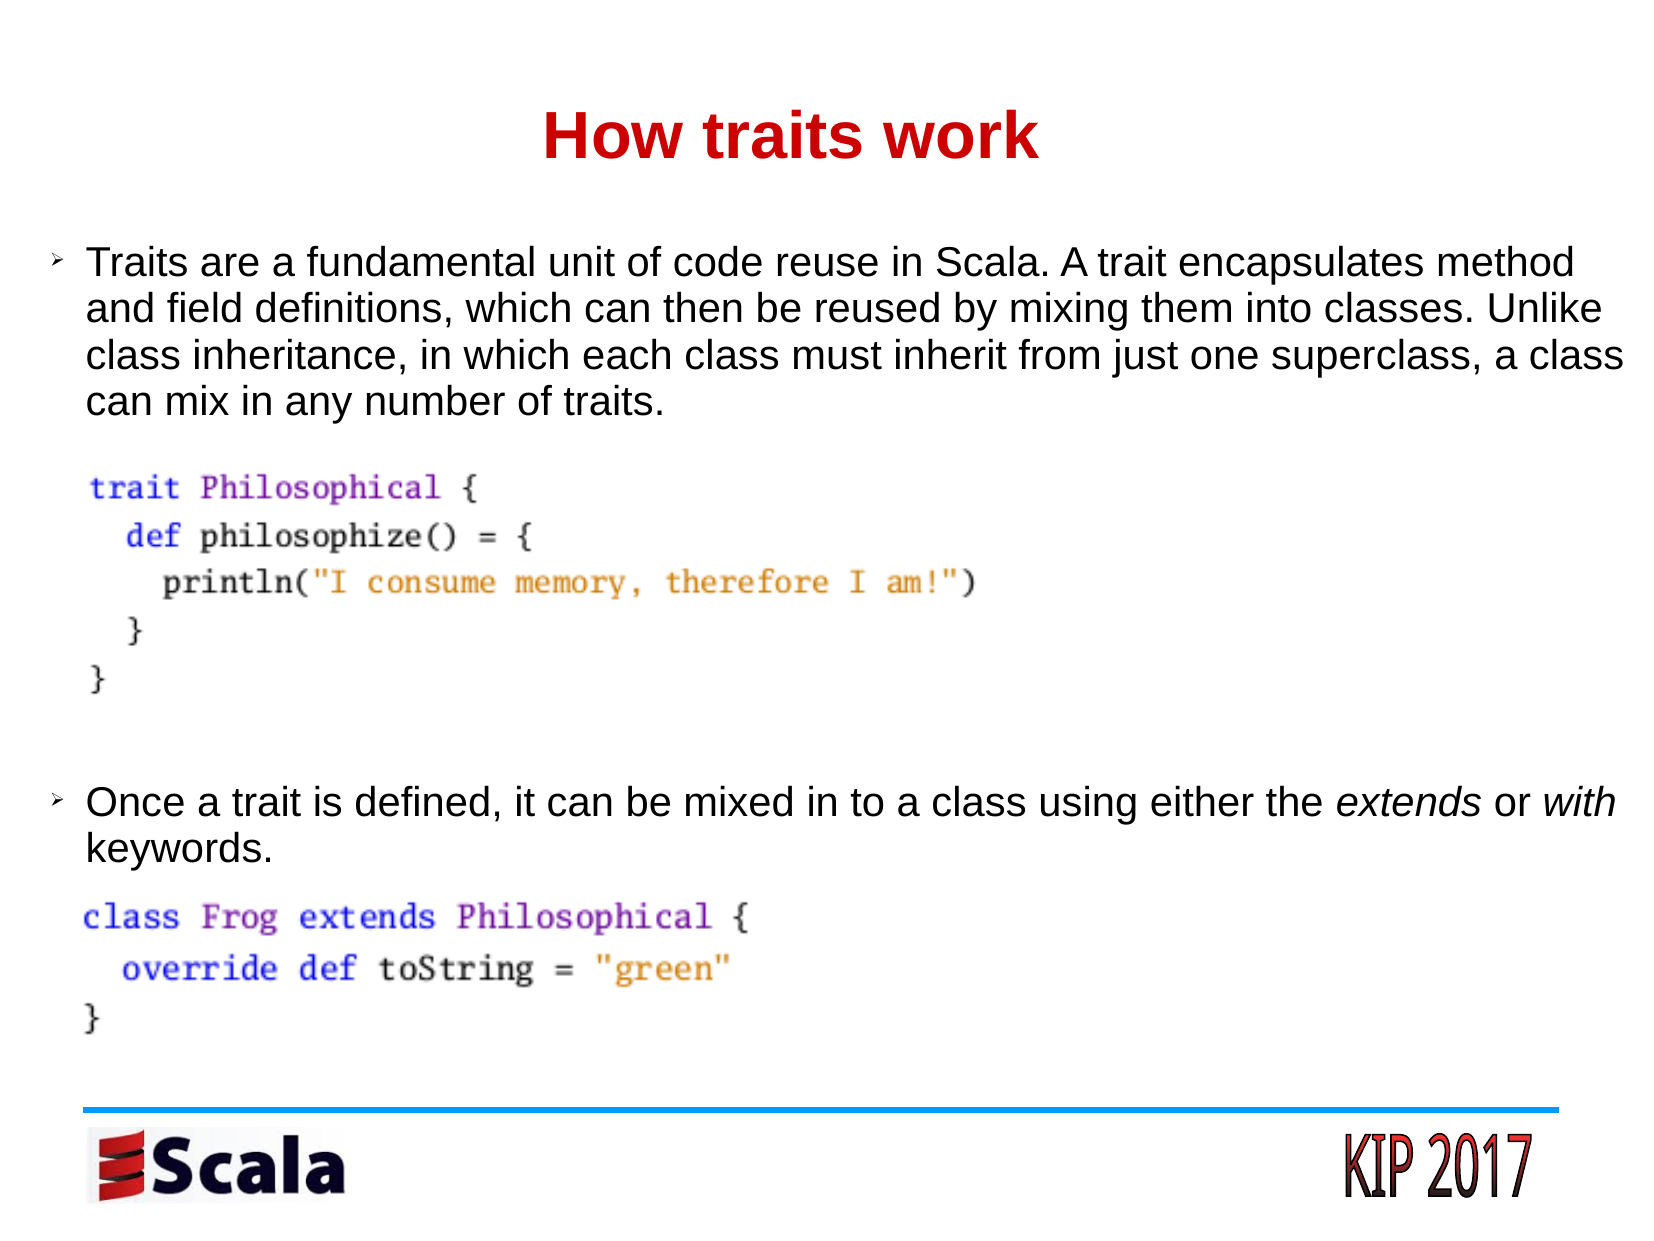

# How traits work
Traits are a fundamental unit of code reuse in Scala. A trait encapsulates method and field definitions, which can then be reused by mixing them into classes. Unlike class inheritance, in which each class must inherit from just one superclass, a class can mix in any number of traits.
Once a trait is defined, it can be mixed in to a class using either the extends or with keywords.